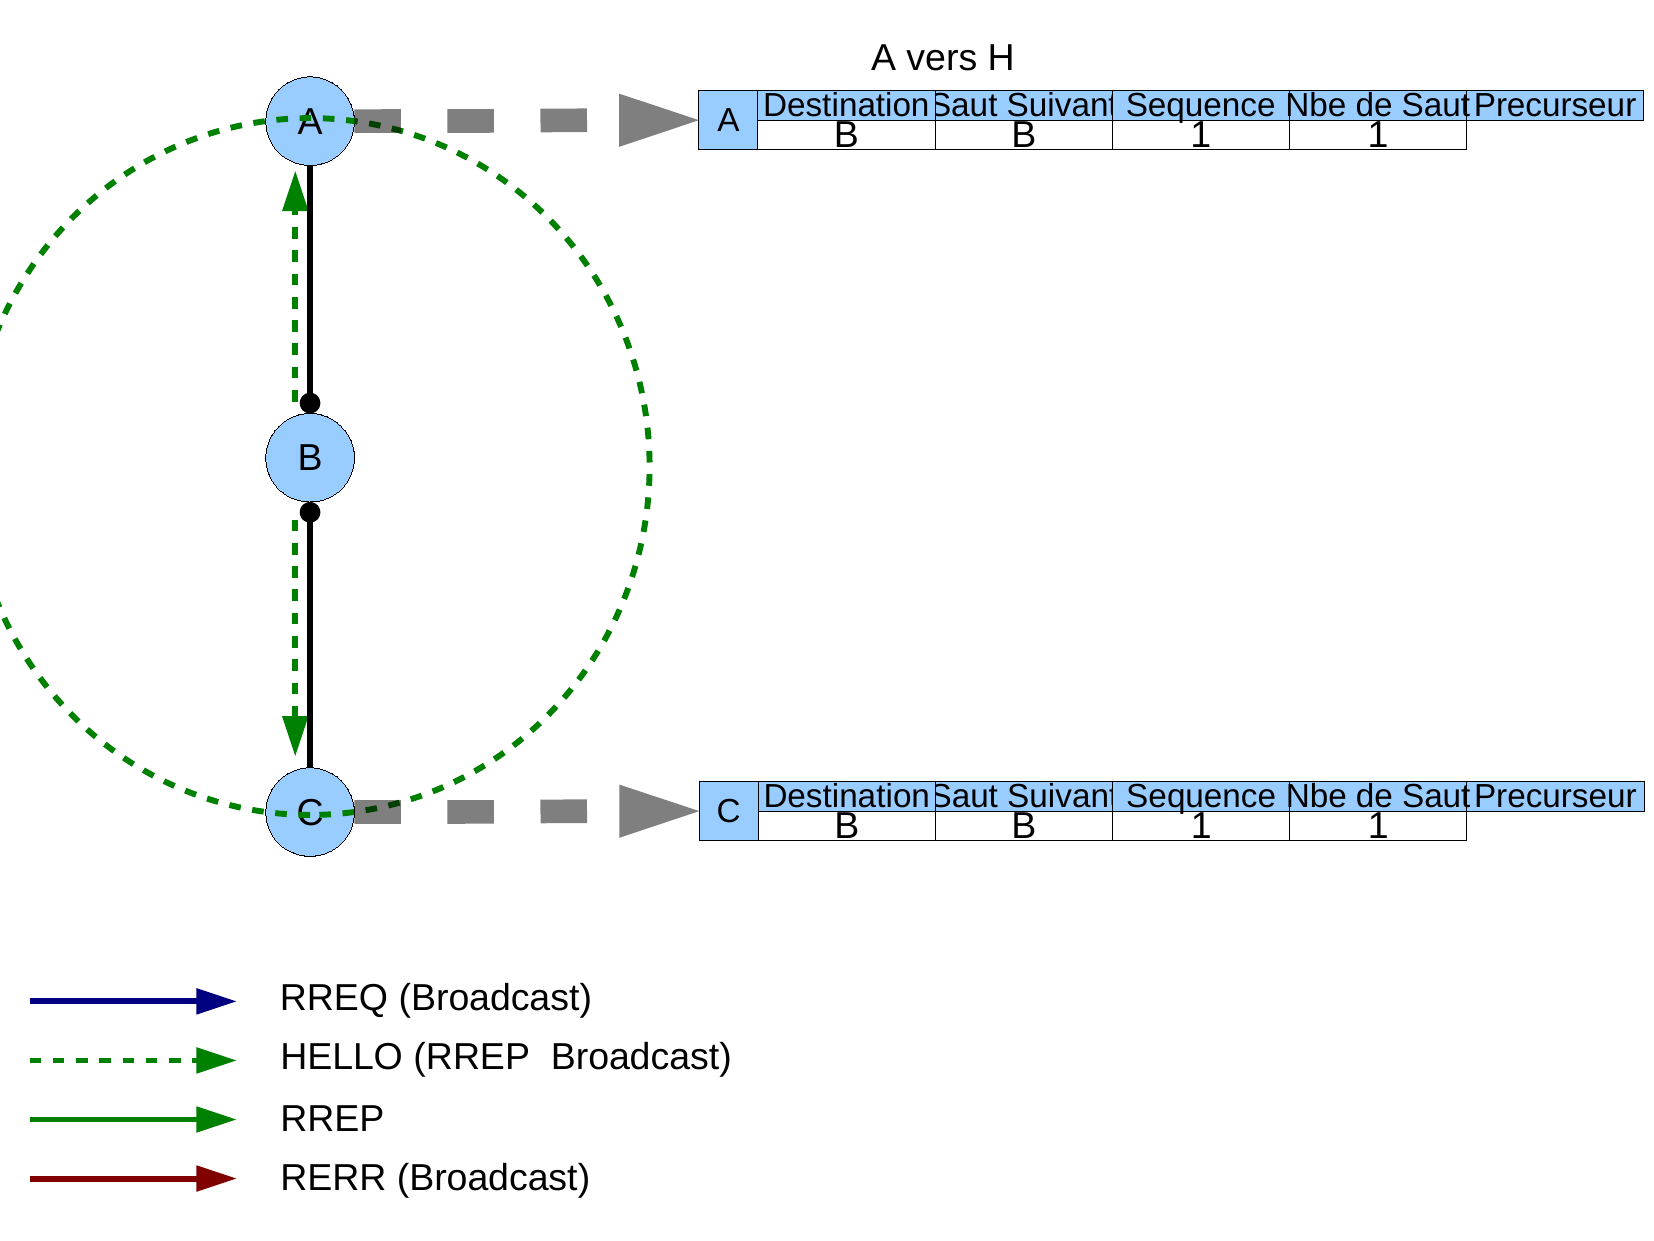

A vers H
A
A
Destination
Saut Suivant
Sequence
Nbe de Saut
Precurseur
B
B
1
1
B
C
C
Destination
Saut Suivant
Sequence
Nbe de Saut
Precurseur
B
B
1
1
RREQ (Broadcast)
HELLO (RREP Broadcast)
RREP
RERR (Broadcast)